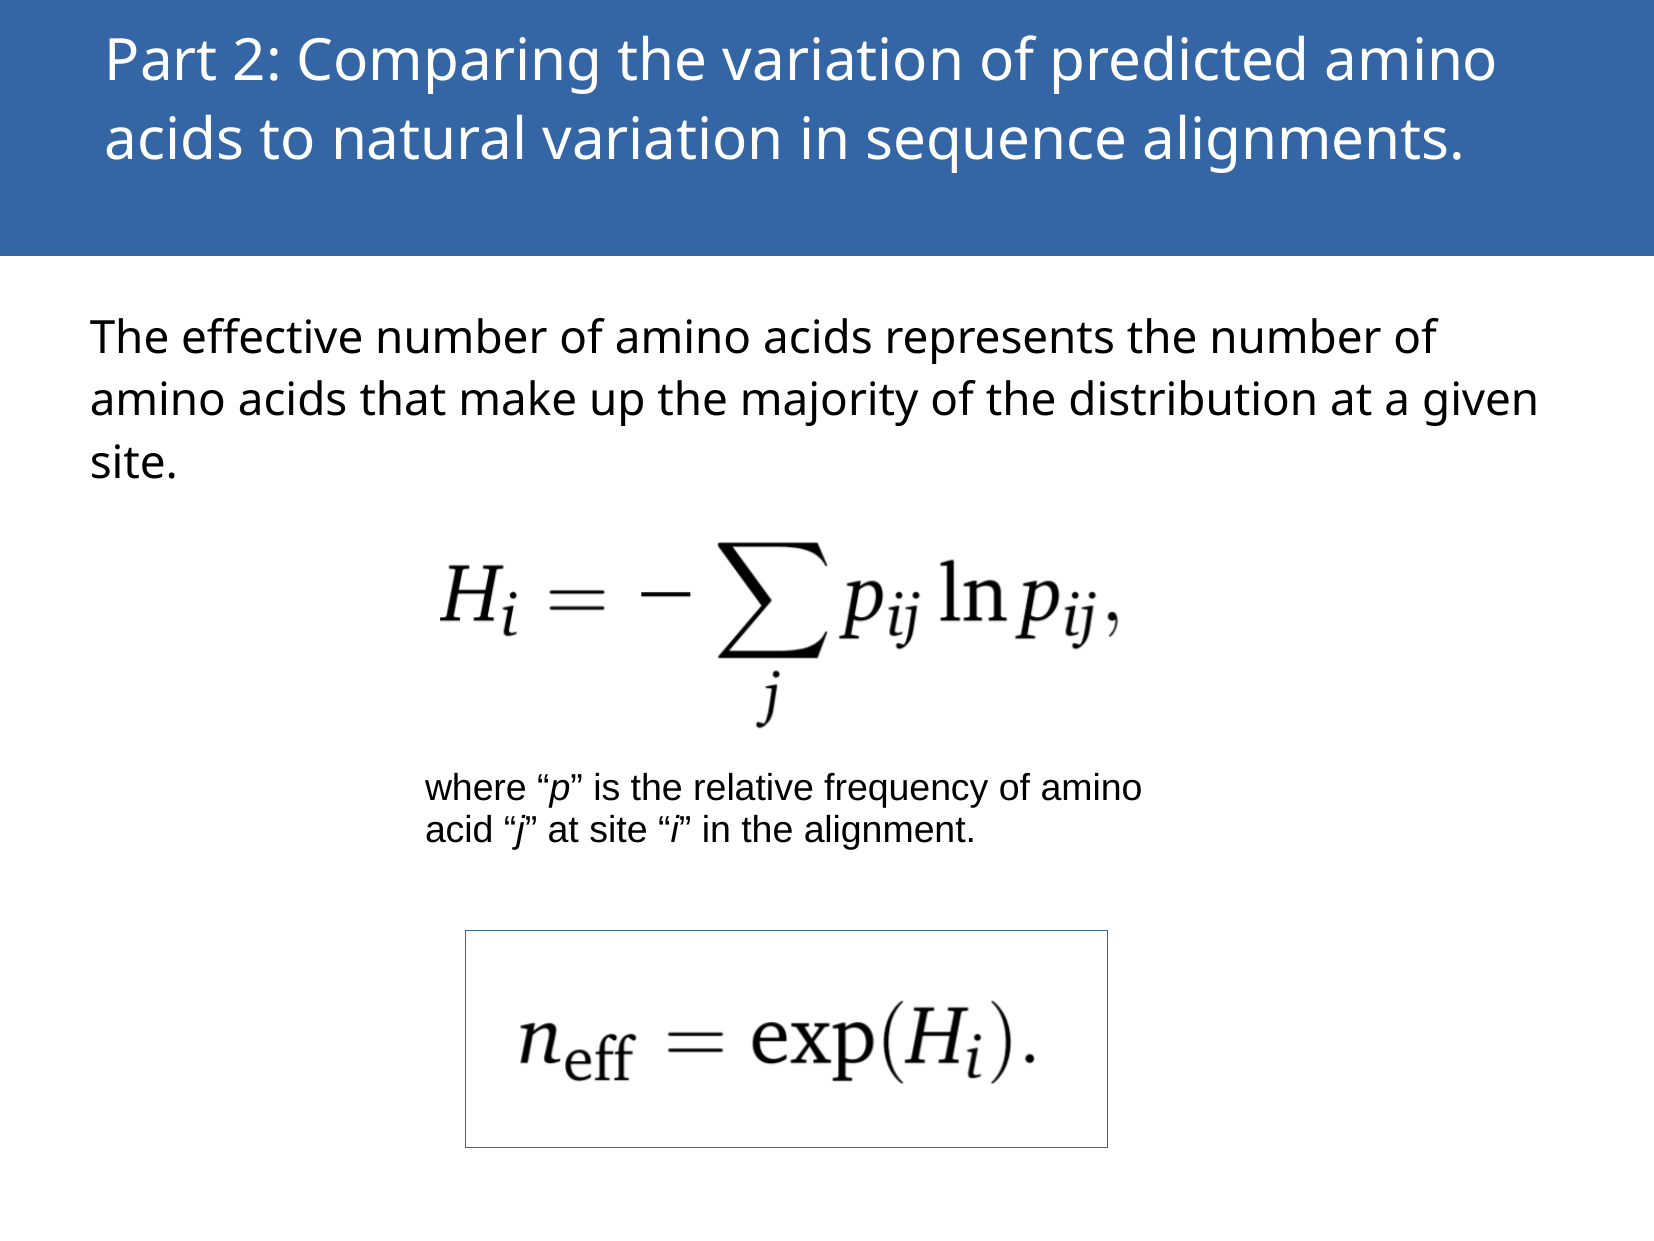

Part 2: Comparing the variation of predicted amino acids to natural variation in sequence alignments.
The effective number of amino acids represents the number of amino acids that make up the majority of the distribution at a given site.
where “p” is the relative frequency of amino acid “j” at site “i” in the alignment.